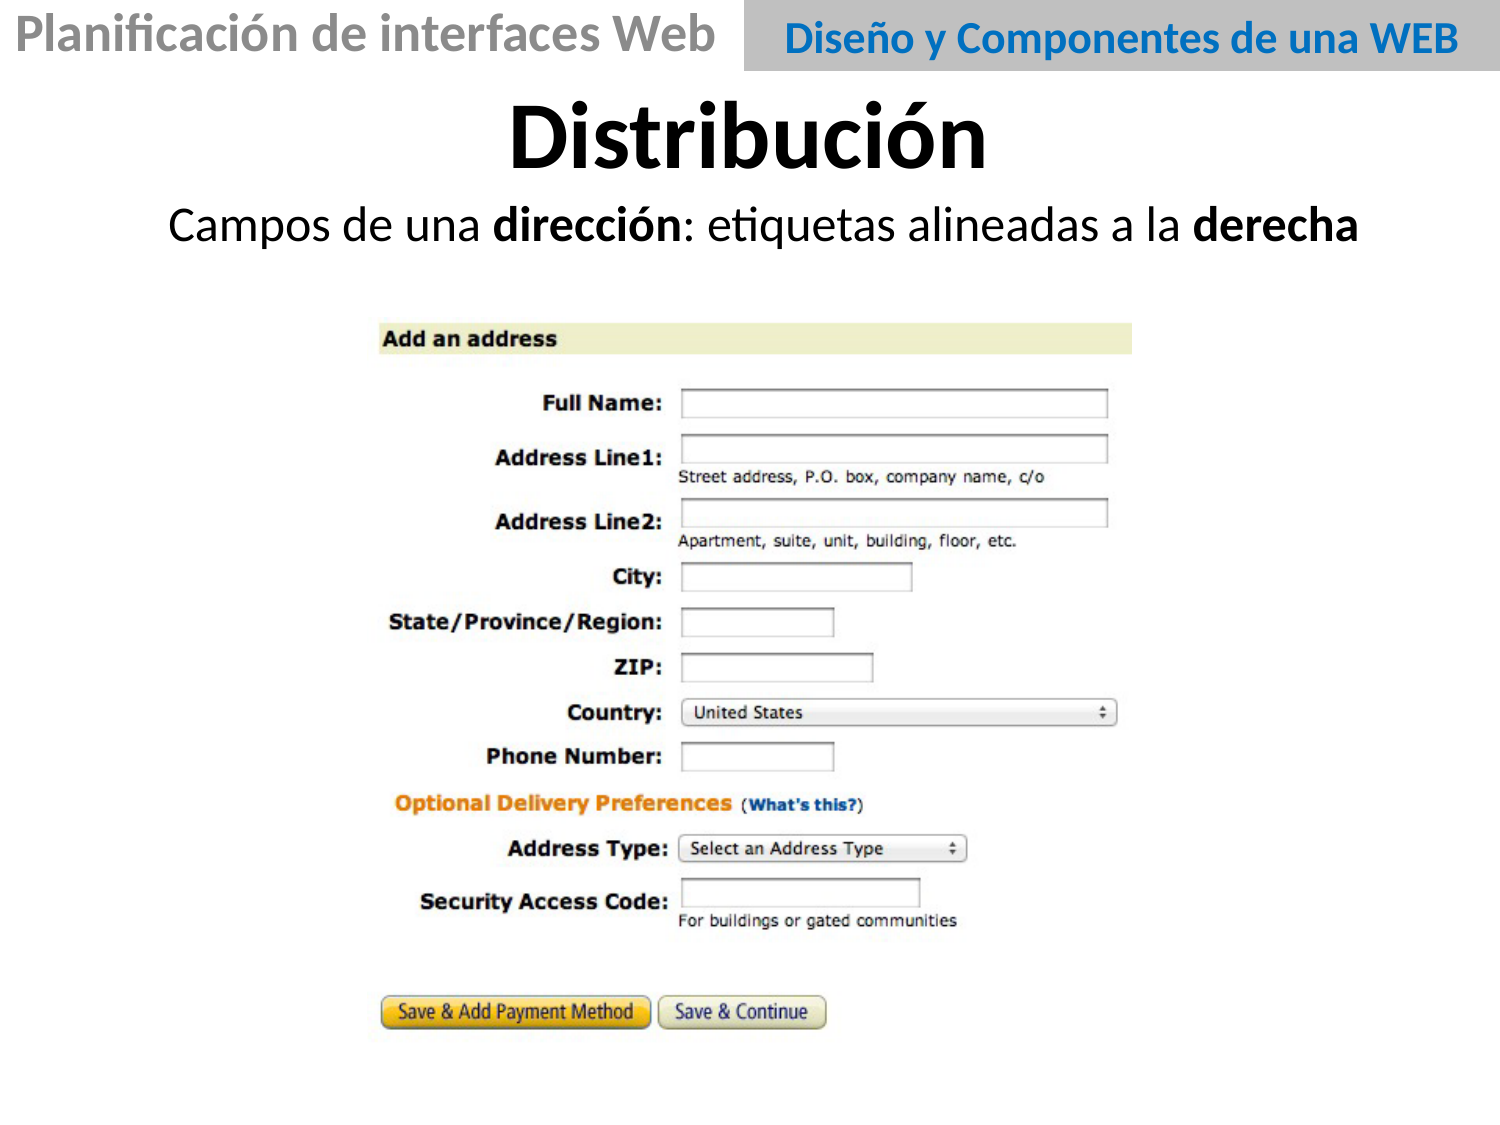

# Planificación de interfaces Web
Diseño y Componentes de una WEB
Distribución
Campos de una dirección: etiquetas alineadas a la derecha